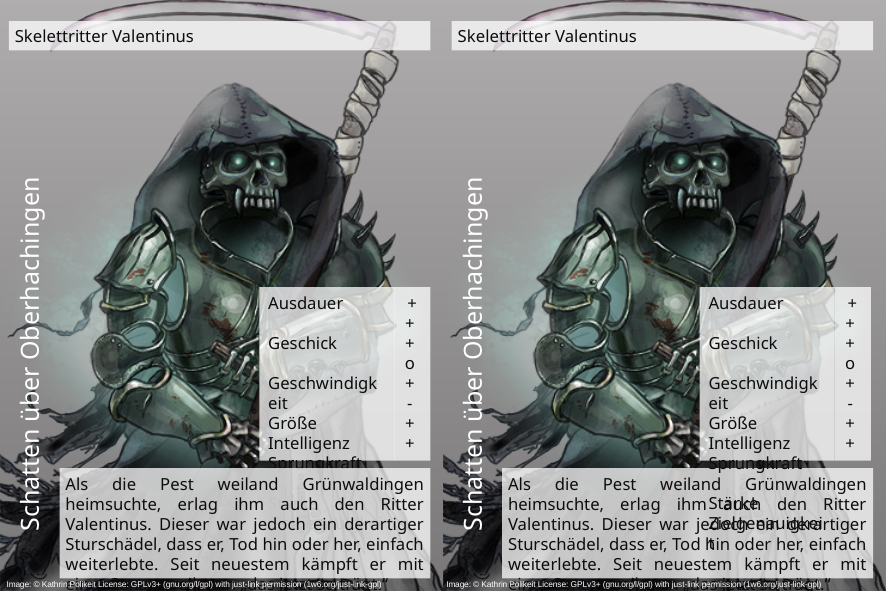

Skelettritter Valentinus
Skelettritter Valentinus
Schatten über Oberhachingen
Schatten über Oberhachingen
Ausdauer
Geschick
Geschwindigkeit
Größe
Intelligenz
Sprungkraft
Stärke
Zielgenauigkeit
 +
+
+
o
+
-
+
+
Ausdauer
Geschick
Geschwindigkeit
Größe
Intelligenz
Sprungkraft
Stärke
Zielgenauigkeit
 +
+
+
o
+
-
+
+
Als die Pest weiland Grünwaldingen heimsuchte, erlag ihm auch den Ritter Valentinus. Dieser war jedoch ein derartiger Sturschädel, dass er, Tod hin oder her, einfach weiterlebte. Seit neuestem kämpft er mit einer Sense, weil man „das jetzt so trägt.“
Als die Pest weiland Grünwaldingen heimsuchte, erlag ihm auch den Ritter Valentinus. Dieser war jedoch ein derartiger Sturschädel, dass er, Tod hin oder her, einfach weiterlebte. Seit neuestem kämpft er mit einer Sense, weil man „das jetzt so trägt.“
Image: © Kathrin Polikeit License: GPLv3+ (gnu.org/l/gpl) with just-link permission (1w6.org/just-link-gpl)
Image: © Kathrin Polikeit License: GPLv3+ (gnu.org/l/gpl) with just-link permission (1w6.org/just-link-gpl)